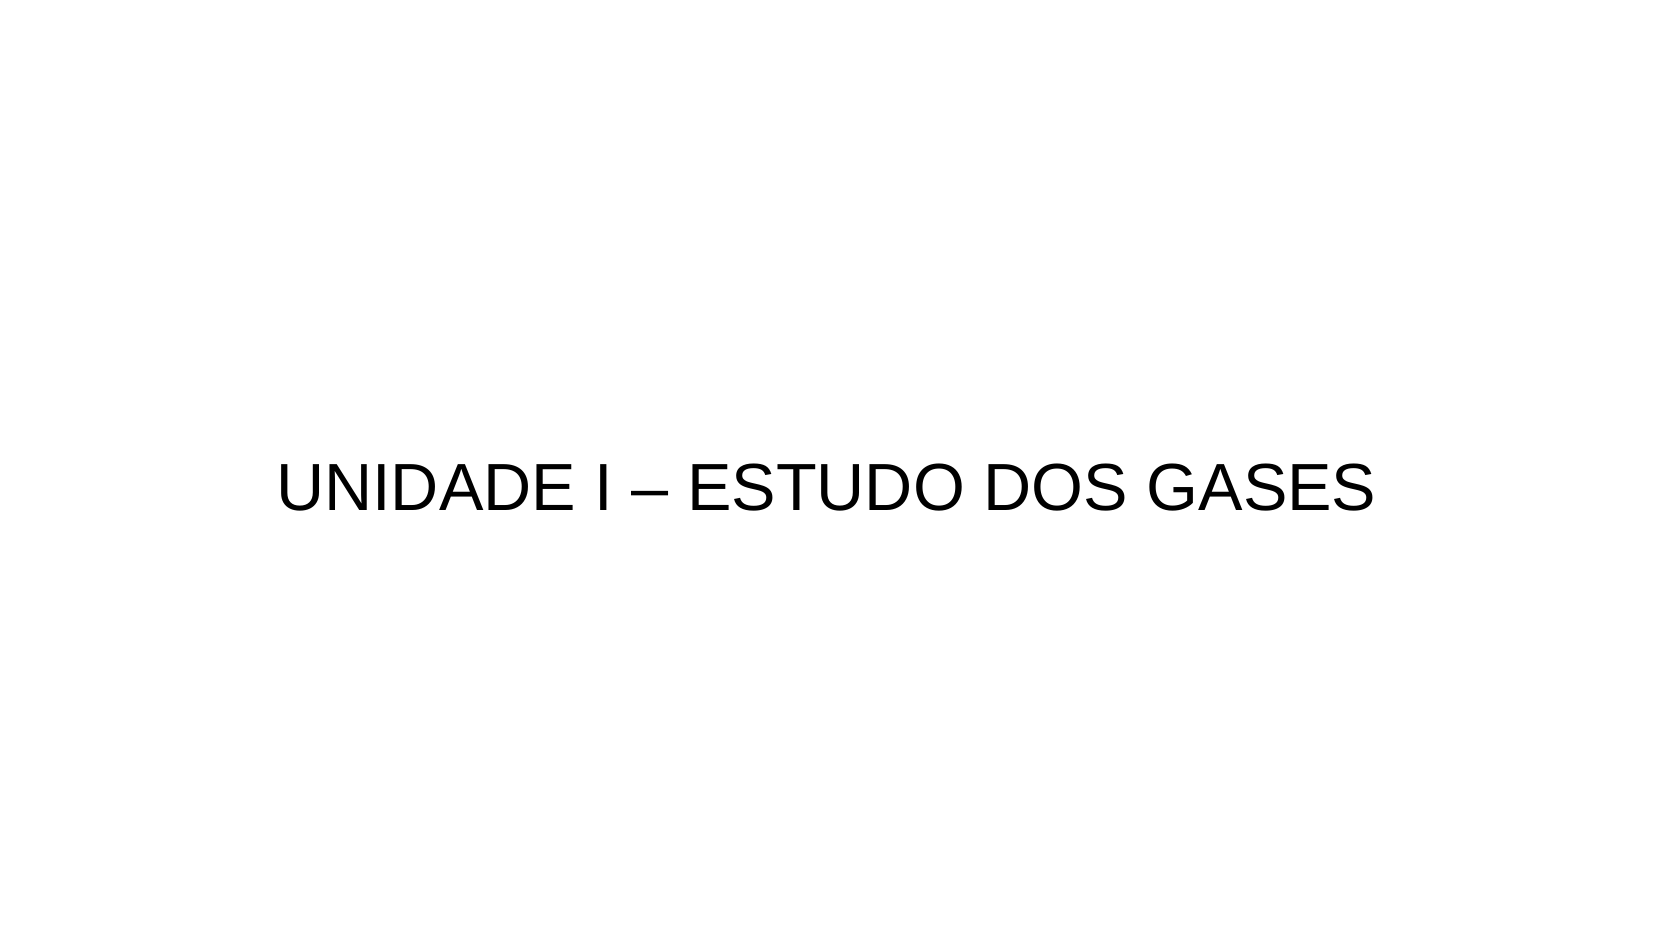

# UNIDADE I – ESTUDO DOS GASES